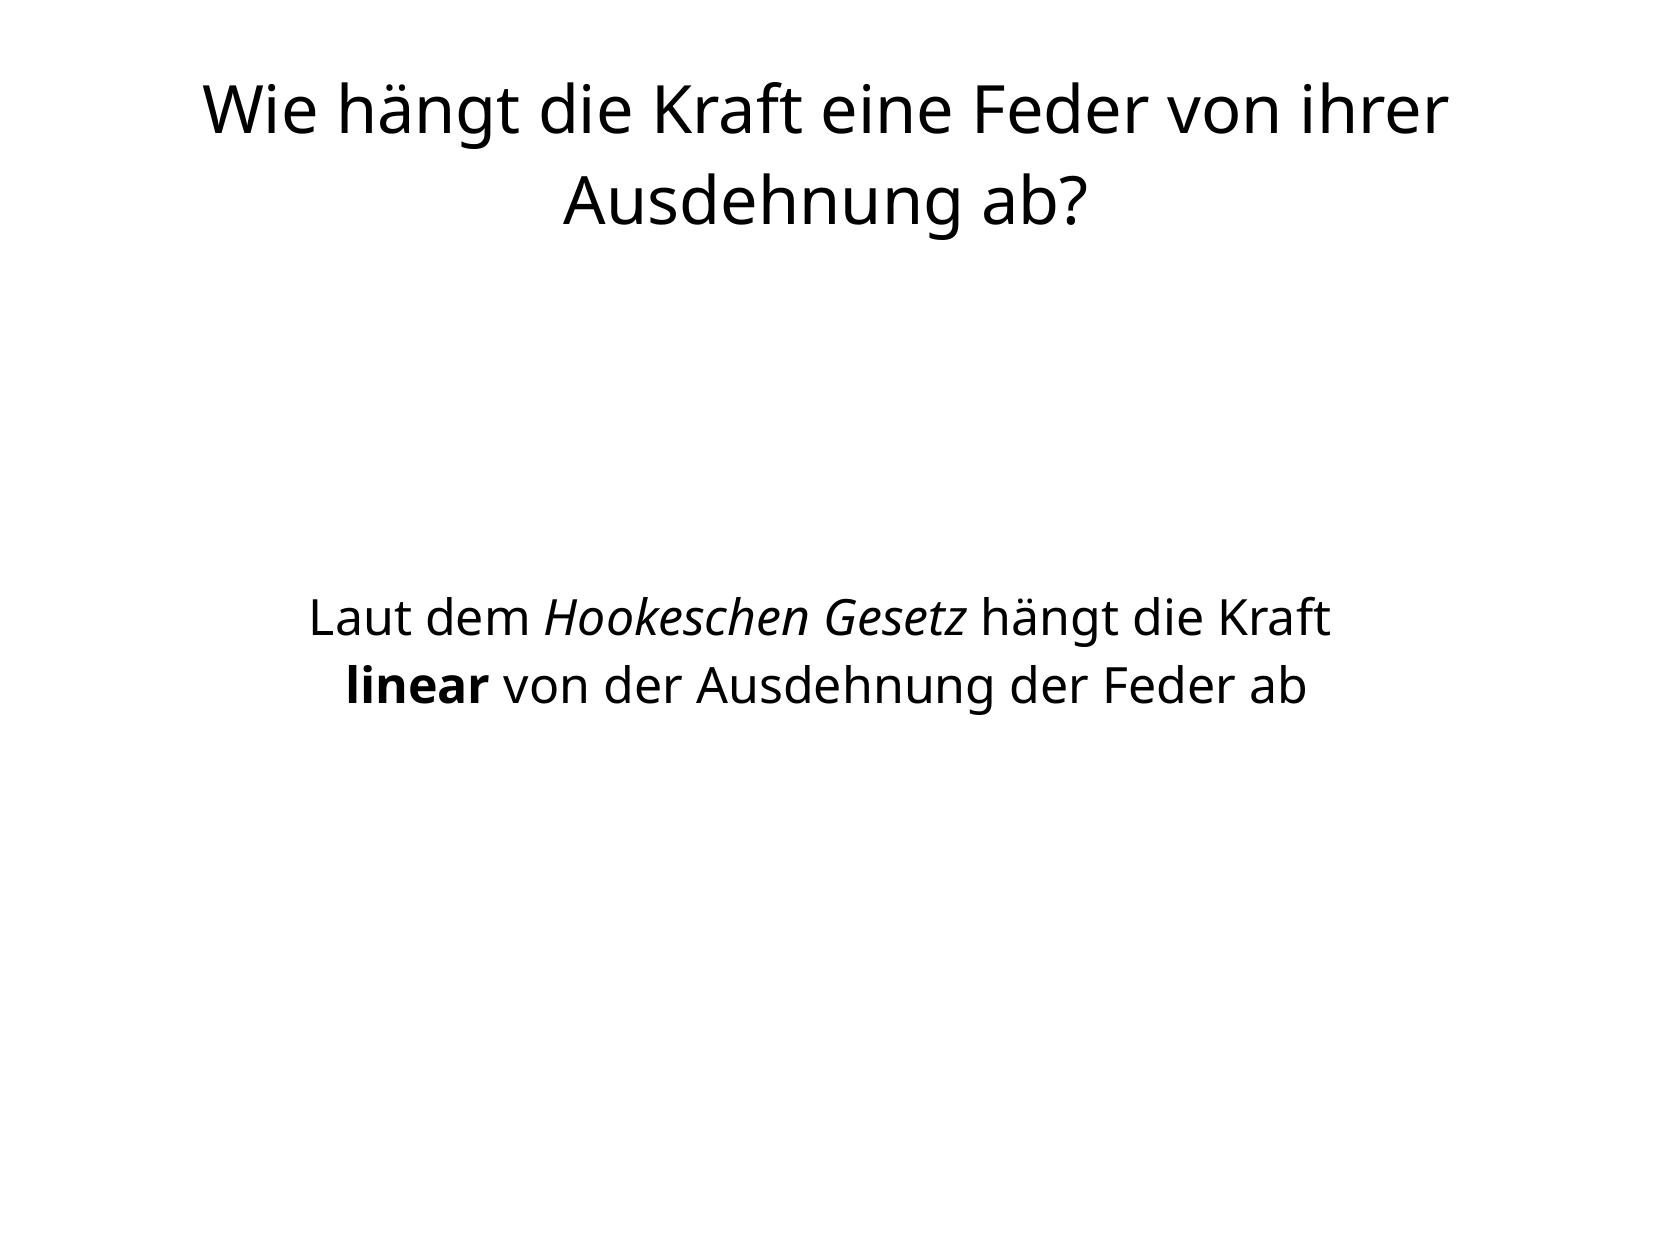

# Wie hängt die Kraft eine Feder von ihrer Ausdehnung ab?
Laut dem Hookeschen Gesetz hängt die Kraft
linear von der Ausdehnung der Feder ab